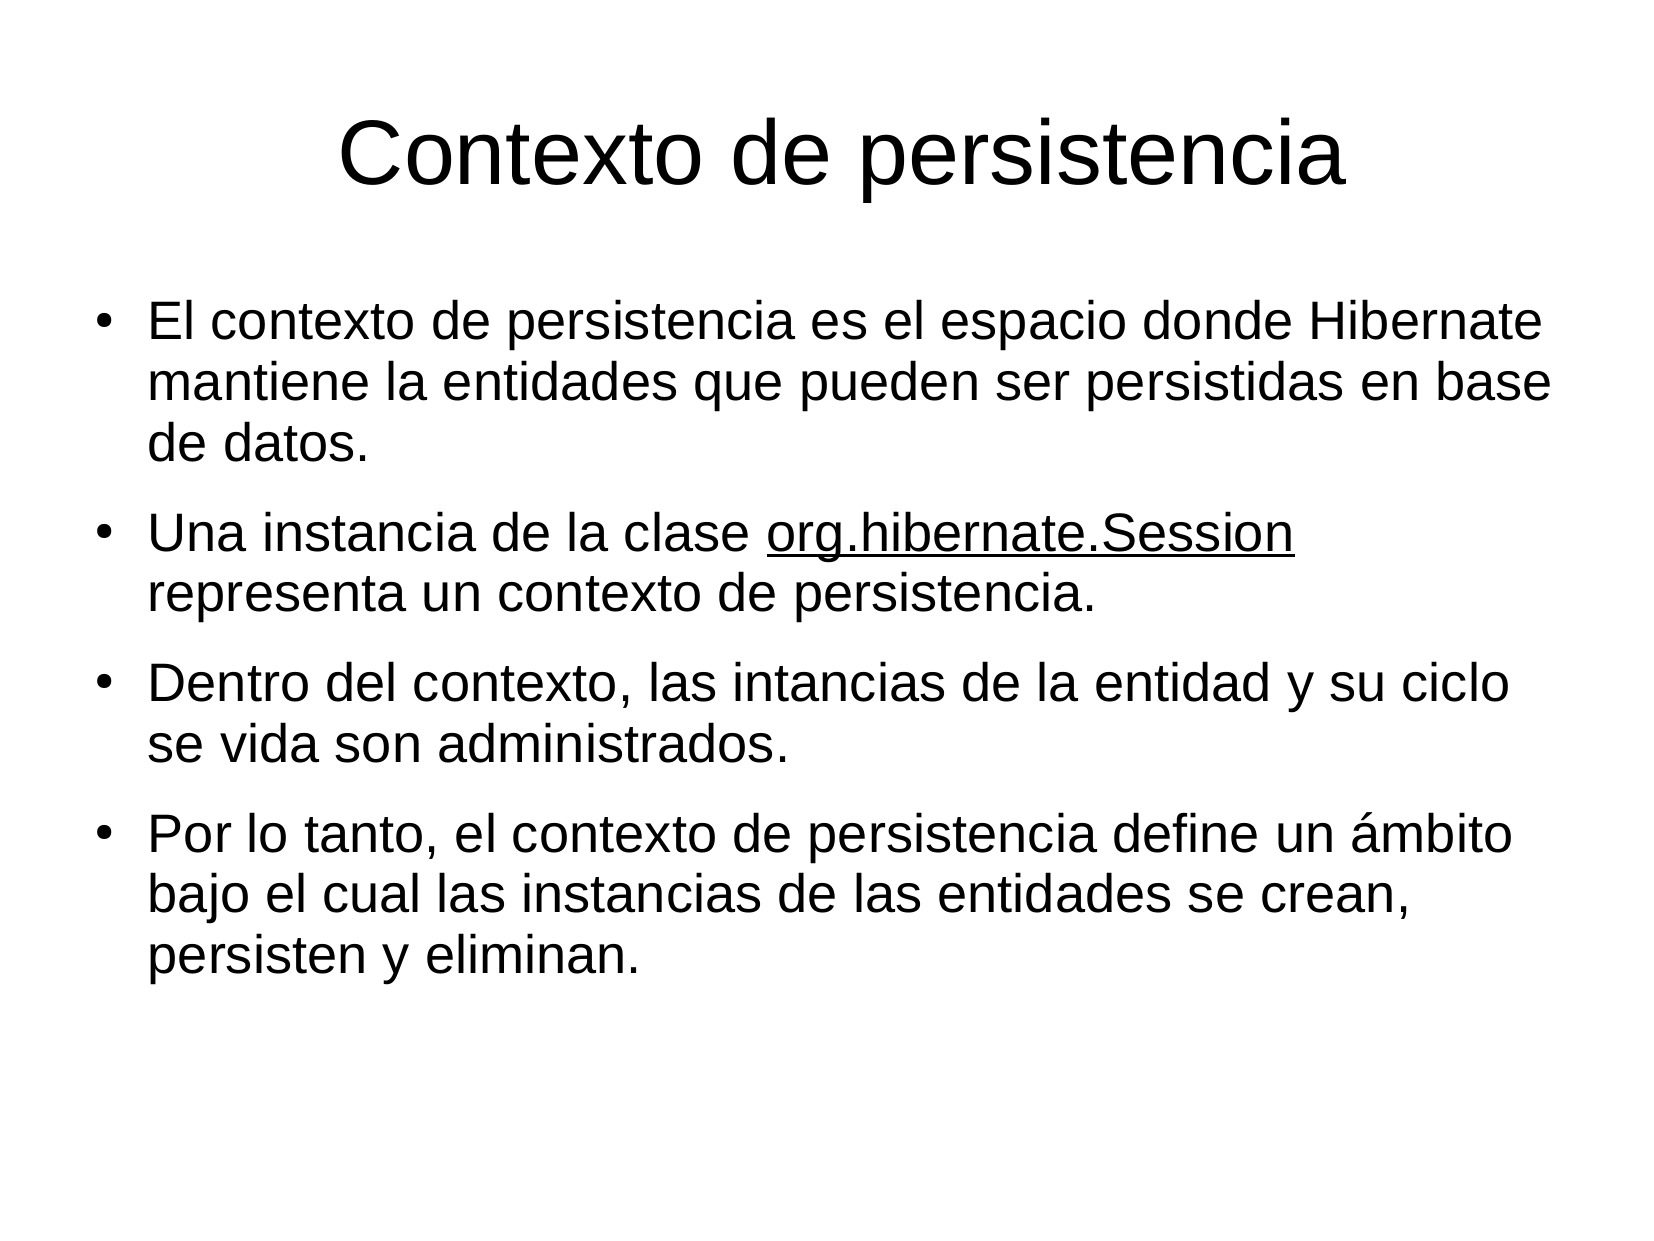

# Contexto de persistencia
El contexto de persistencia es el espacio donde Hibernate mantiene la entidades que pueden ser persistidas en base de datos.
Una instancia de la clase org.hibernate.Session representa un contexto de persistencia.
Dentro del contexto, las intancias de la entidad y su ciclo se vida son administrados.
Por lo tanto, el contexto de persistencia define un ámbito bajo el cual las instancias de las entidades se crean, persisten y eliminan.